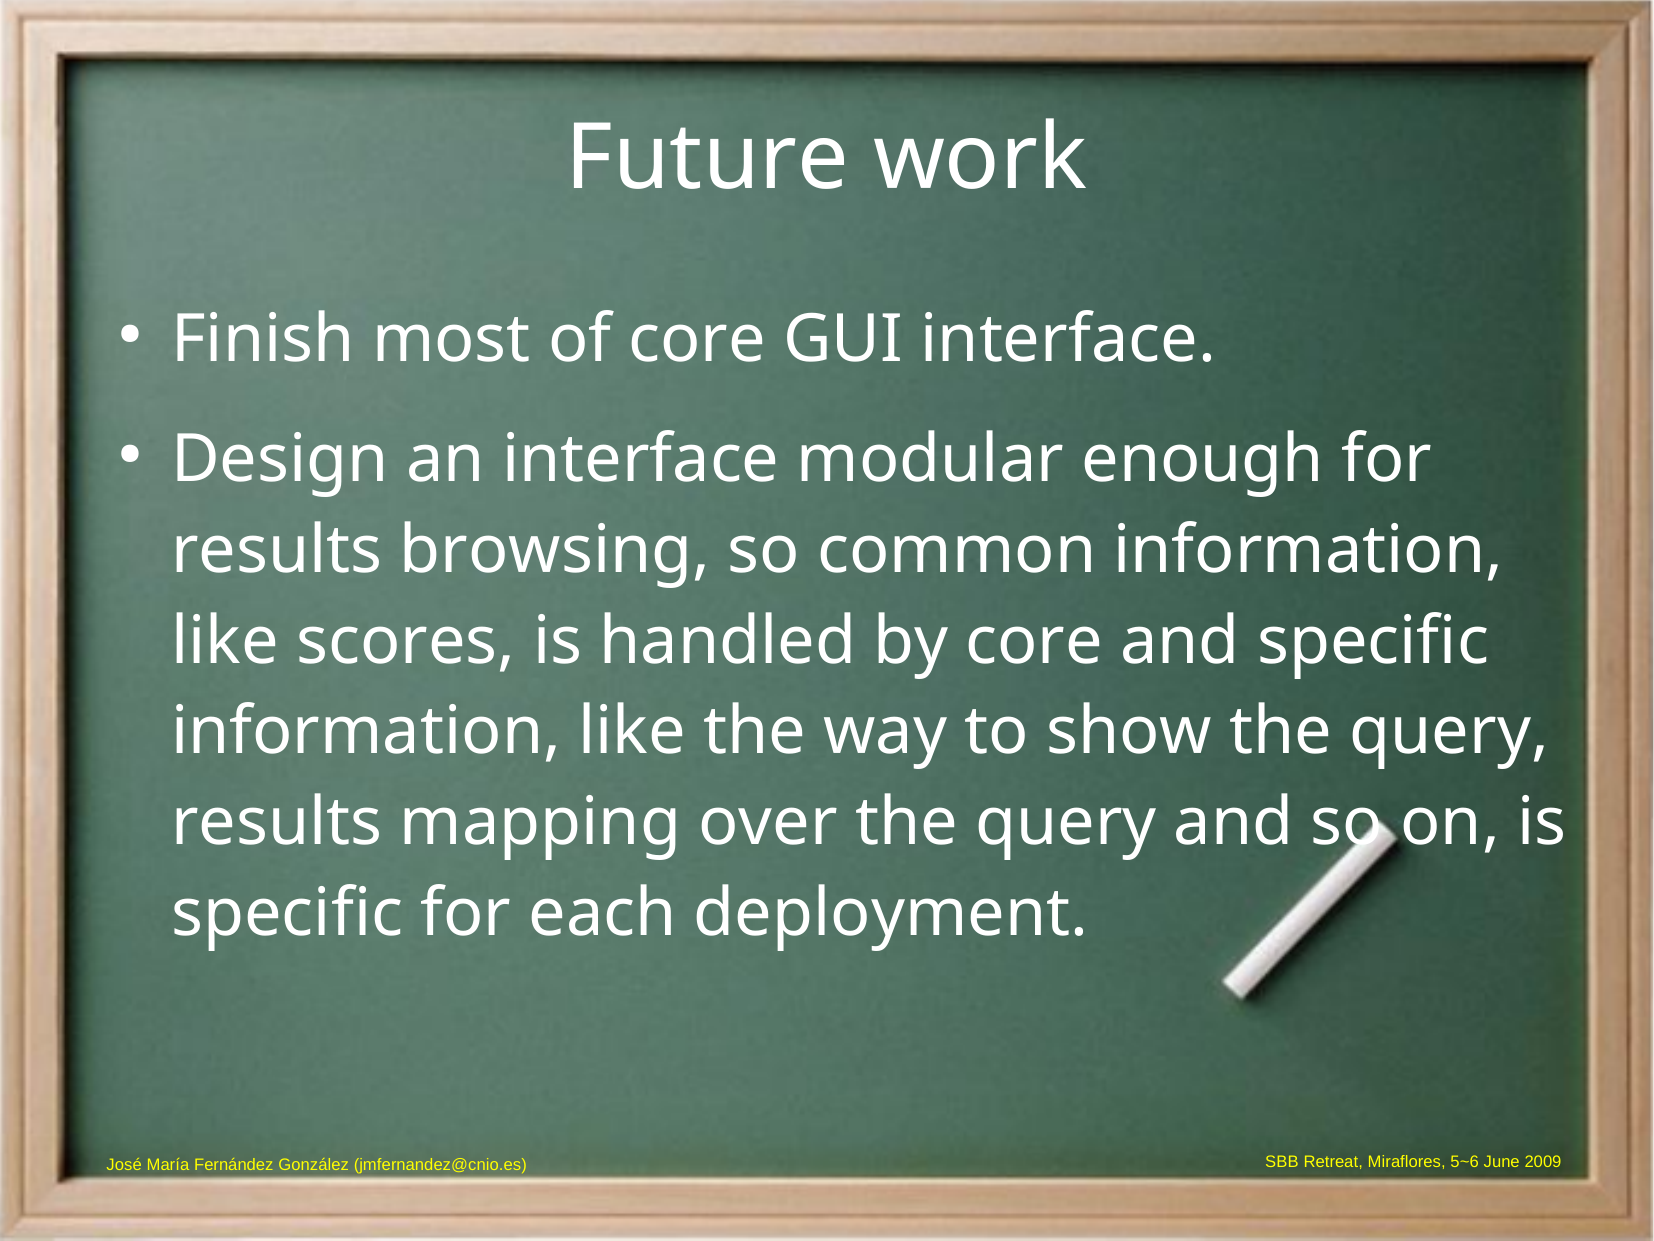

# Future work
Finish most of core GUI interface.
Design an interface modular enough for results browsing, so common information, like scores, is handled by core and specific information, like the way to show the query, results mapping over the query and so on, is specific for each deployment.